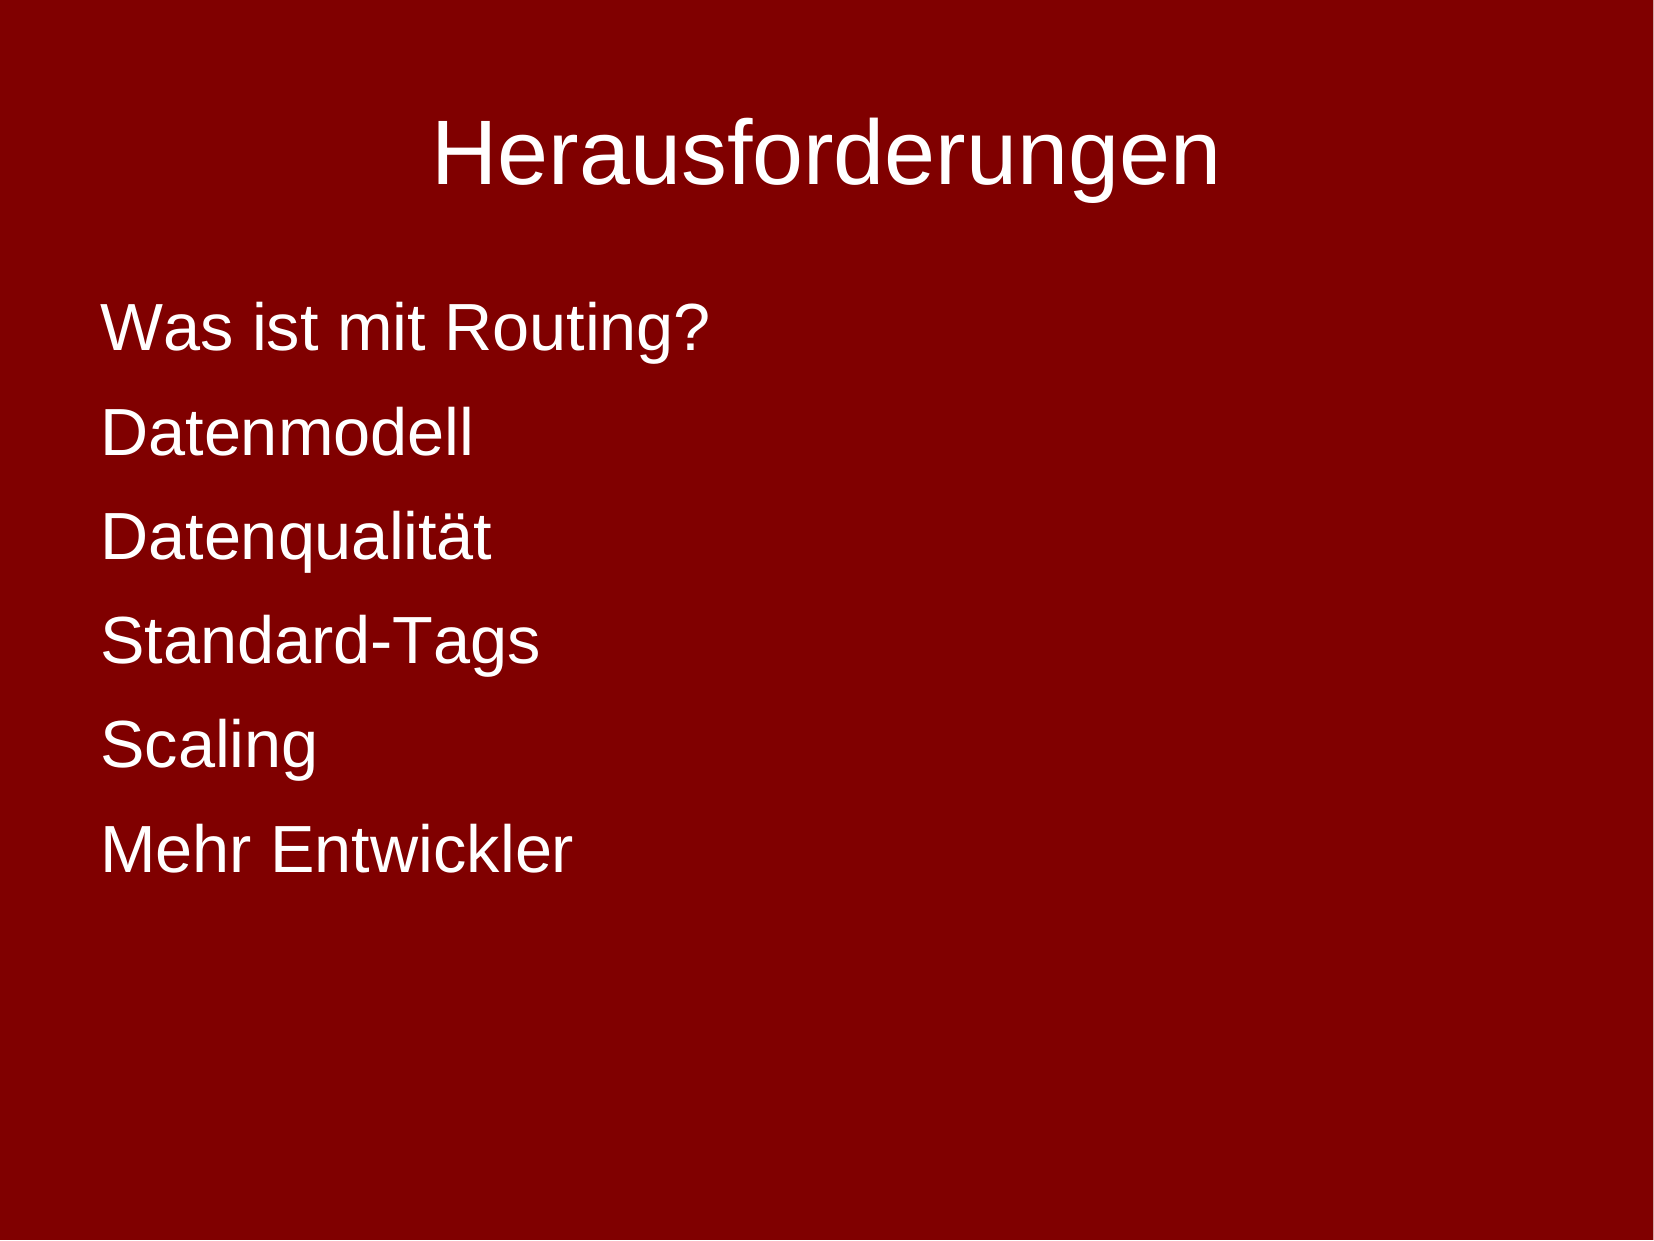

# Herausforderungen
Was ist mit Routing?
Datenmodell
Datenqualität
Standard-Tags
Scaling
Mehr Entwickler